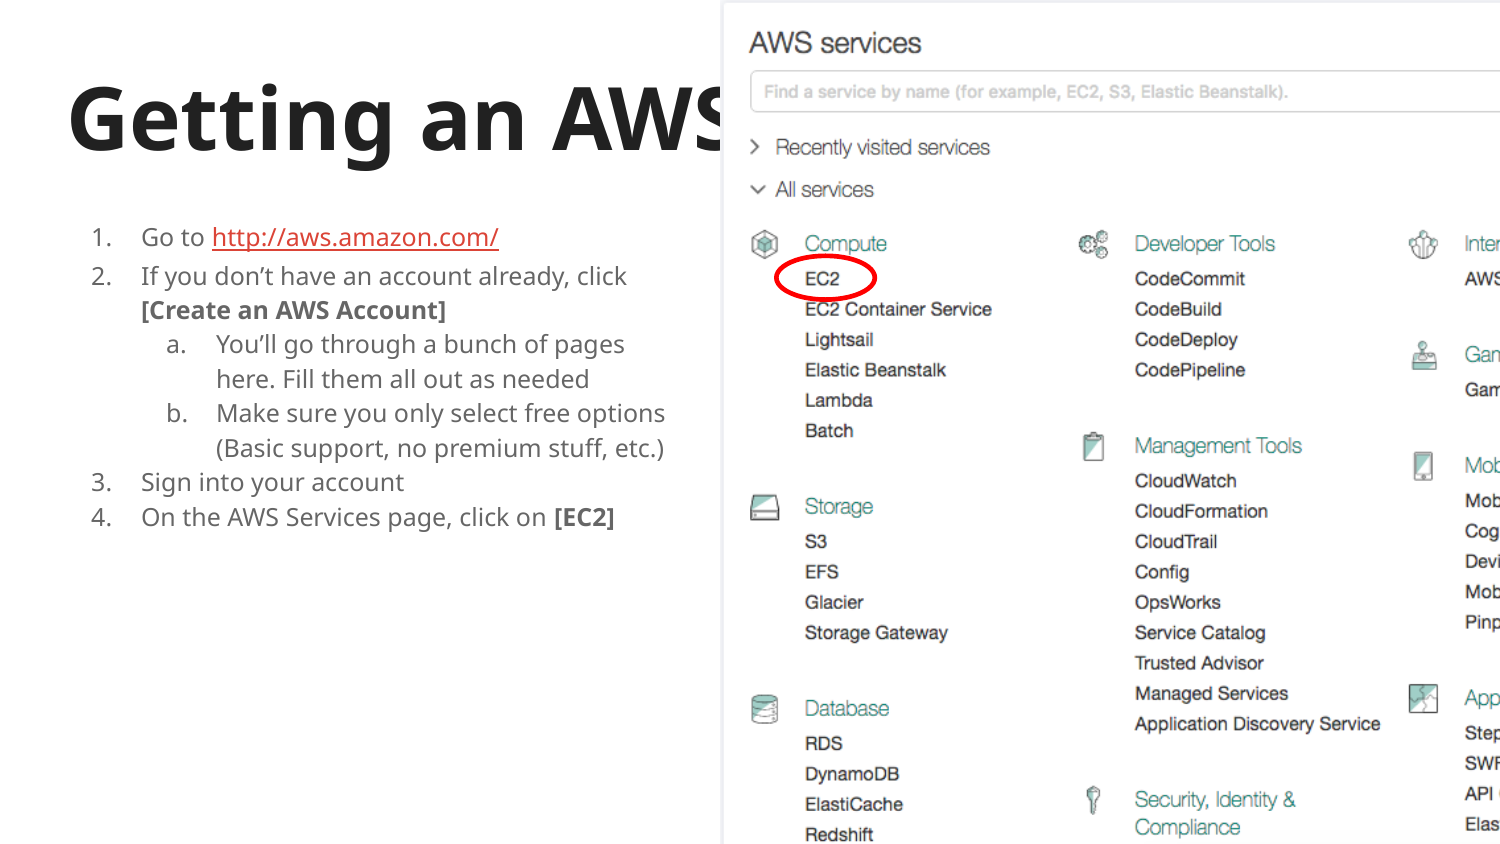

# Getting an AWS Server
Go to http://aws.amazon.com/
If you don’t have an account already, click [Create an AWS Account]
You’ll go through a bunch of pages here. Fill them all out as needed
Make sure you only select free options (Basic support, no premium stuff, etc.)
Sign into your account
On the AWS Services page, click on [EC2]